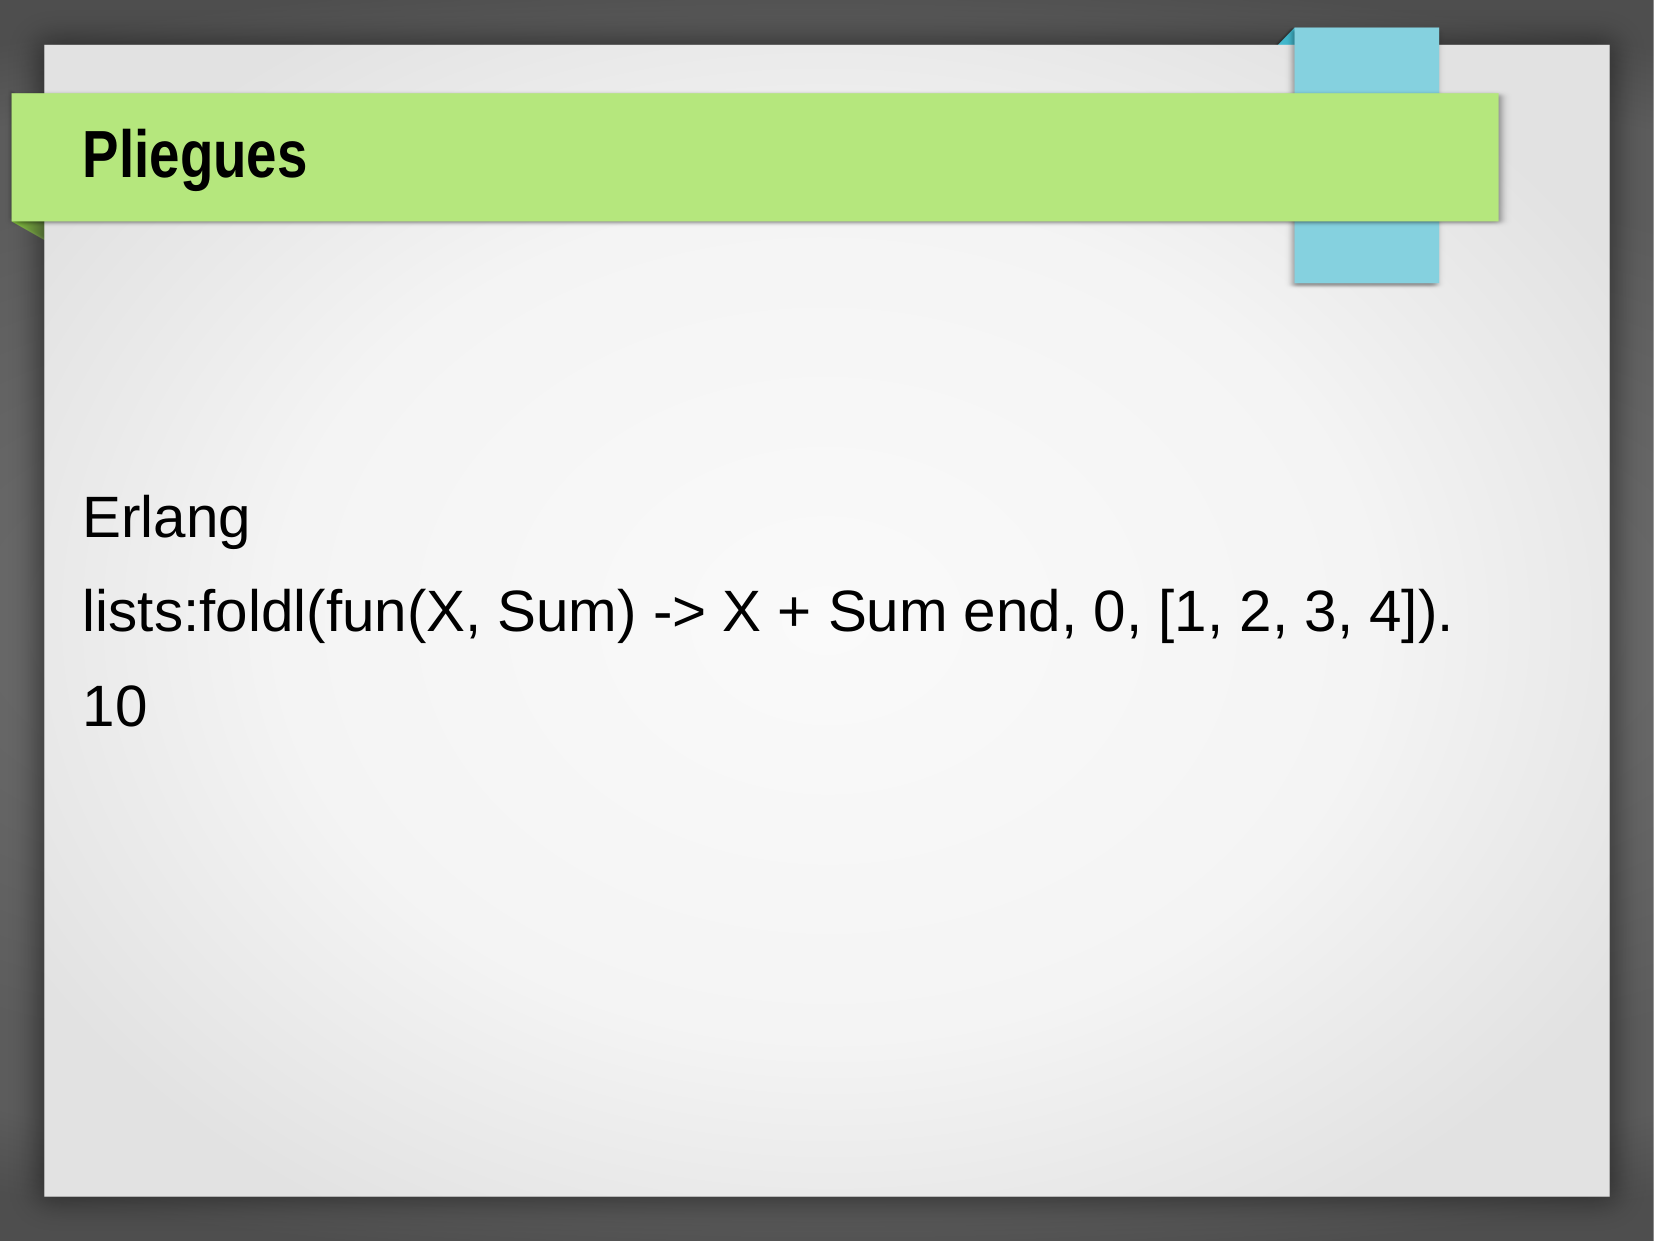

# Pliegues
Erlang
lists:foldl(fun(X, Sum) -> X + Sum end, 0, [1, 2, 3, 4]).
10